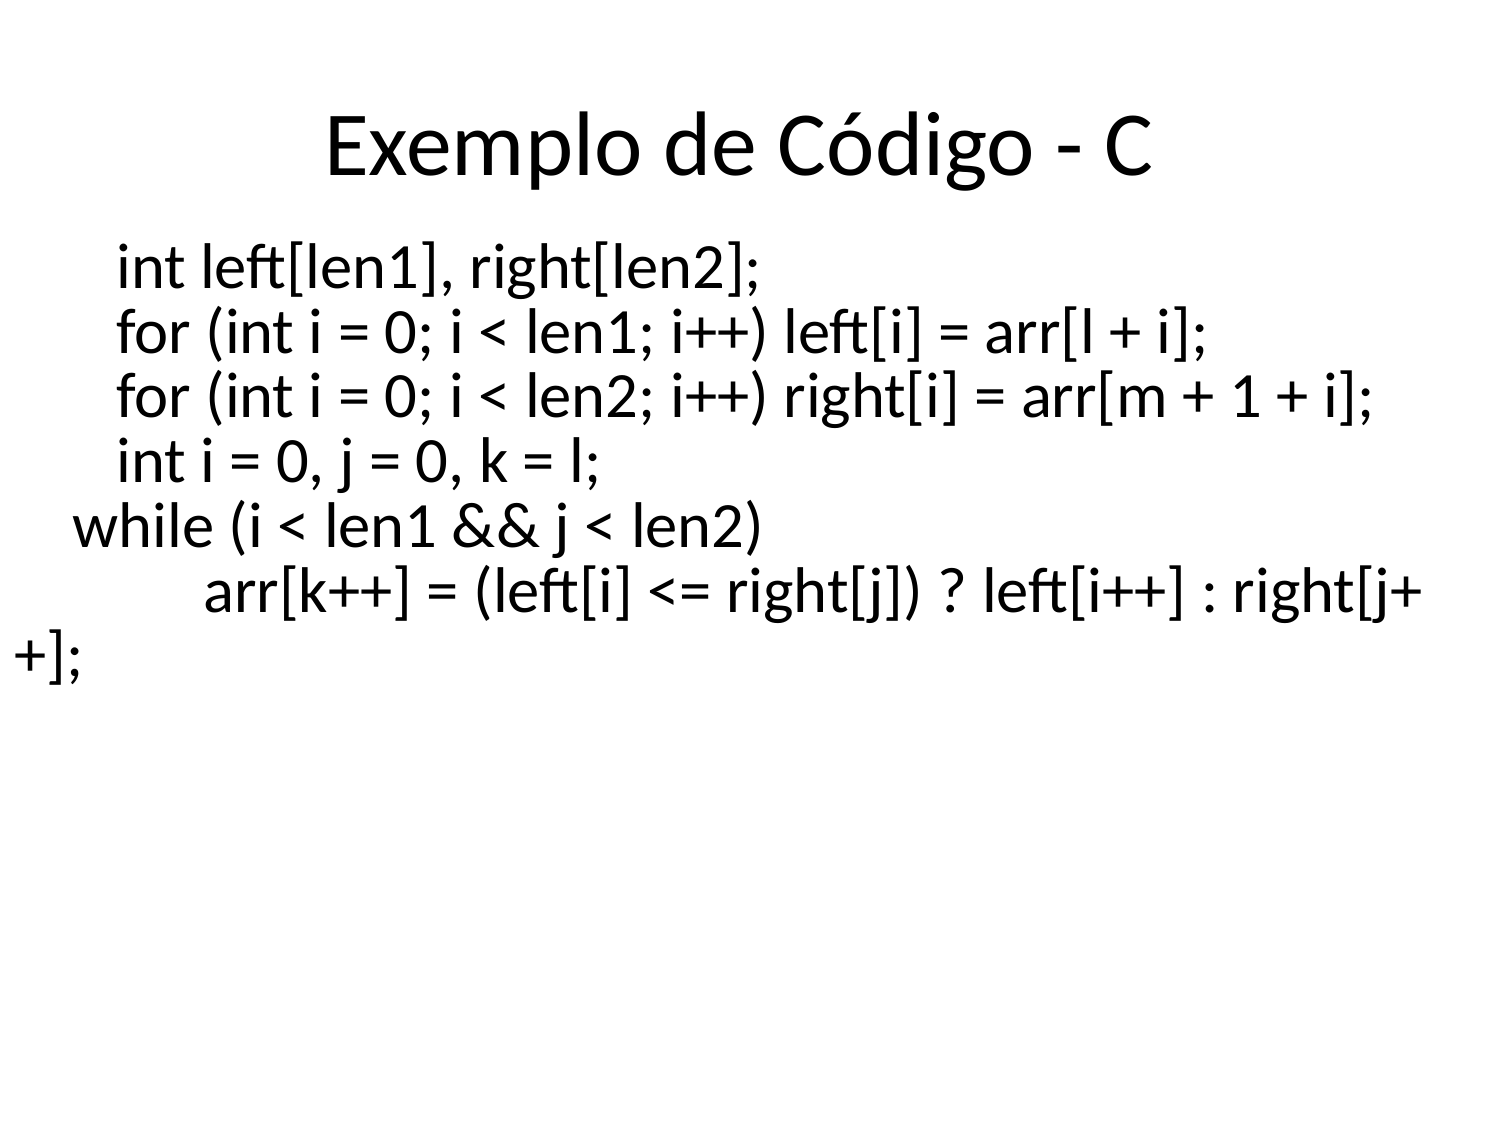

# Exemplo de Código - C
 int left[len1], right[len2];
 for (int i = 0; i < len1; i++) left[i] = arr[l + i];
 for (int i = 0; i < len2; i++) right[i] = arr[m + 1 + i];
 int i = 0, j = 0, k = l;
 while (i < len1 && j < len2)
 arr[k++] = (left[i] <= right[j]) ? left[i++] : right[j++];